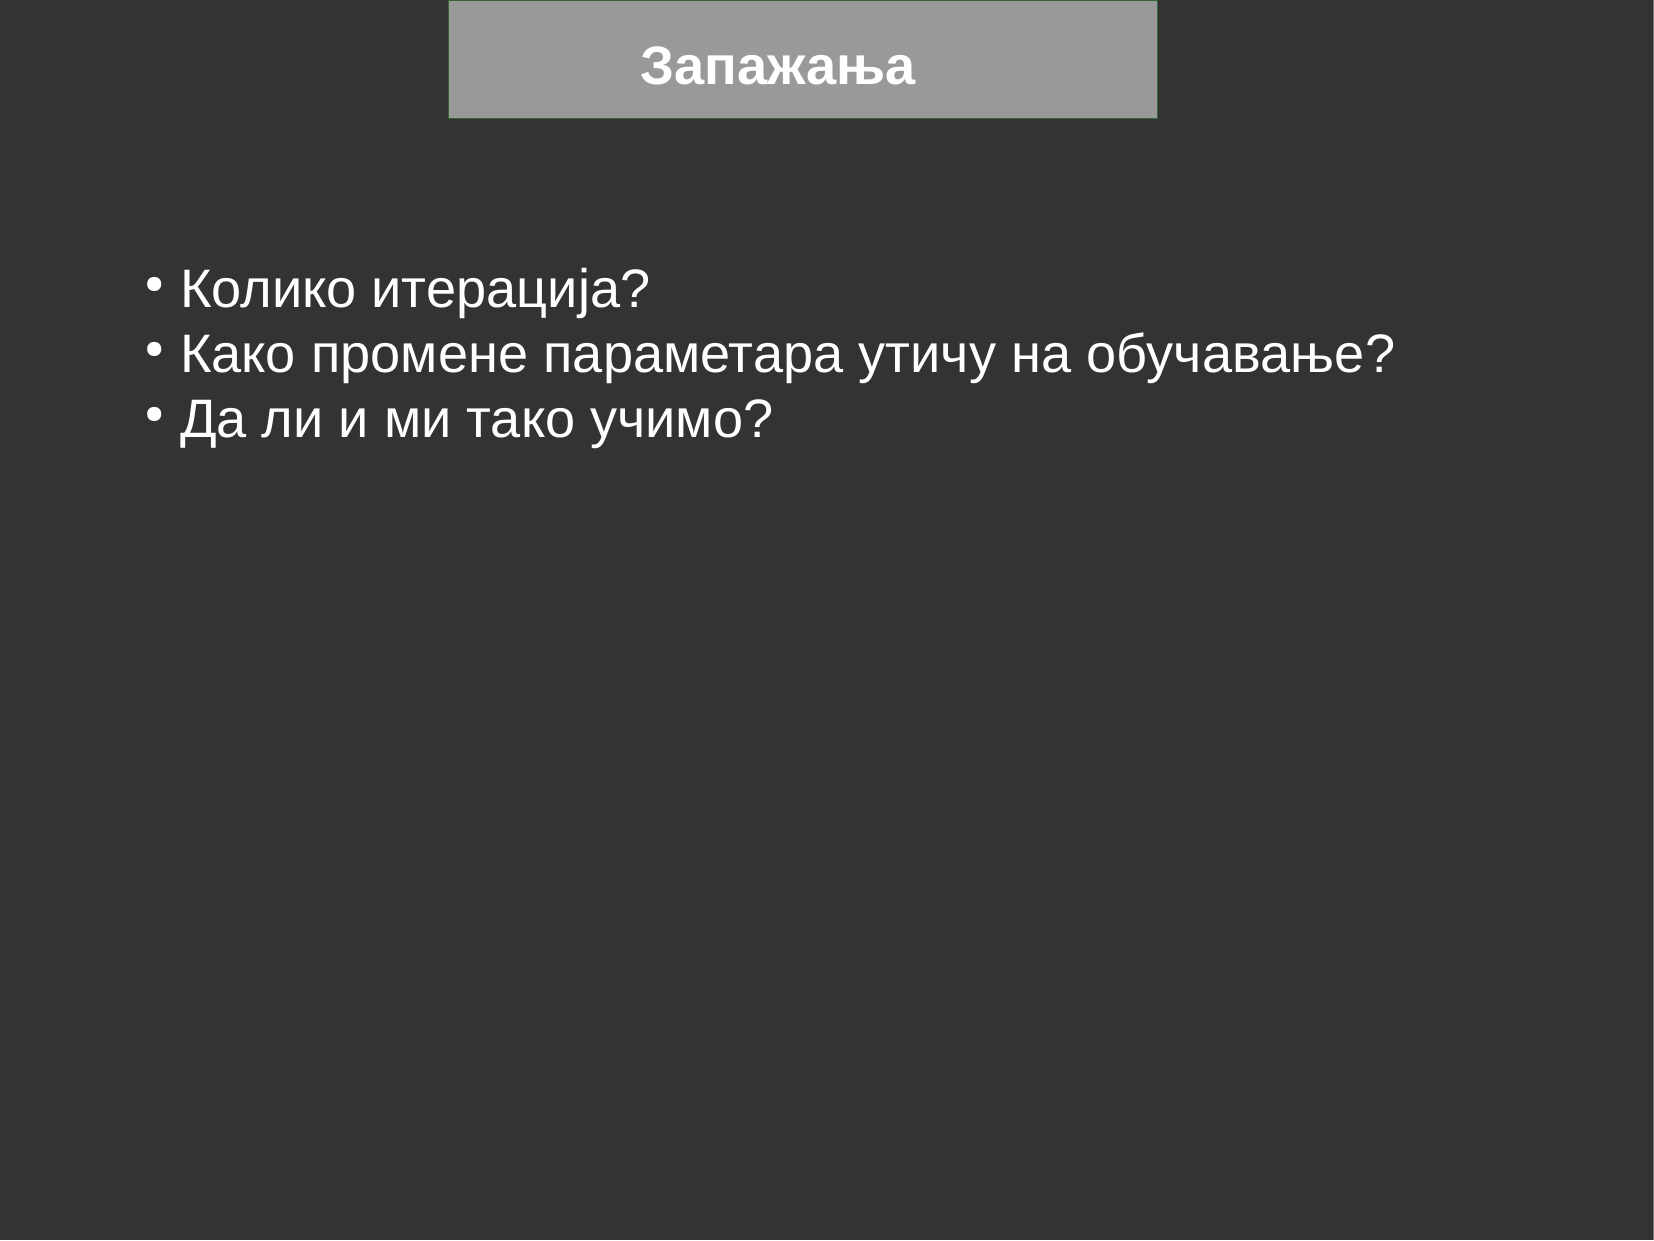

Запажања
Колико итерација?
Како промене параметара утичу на обучавање?
Да ли и ми тако учимо?